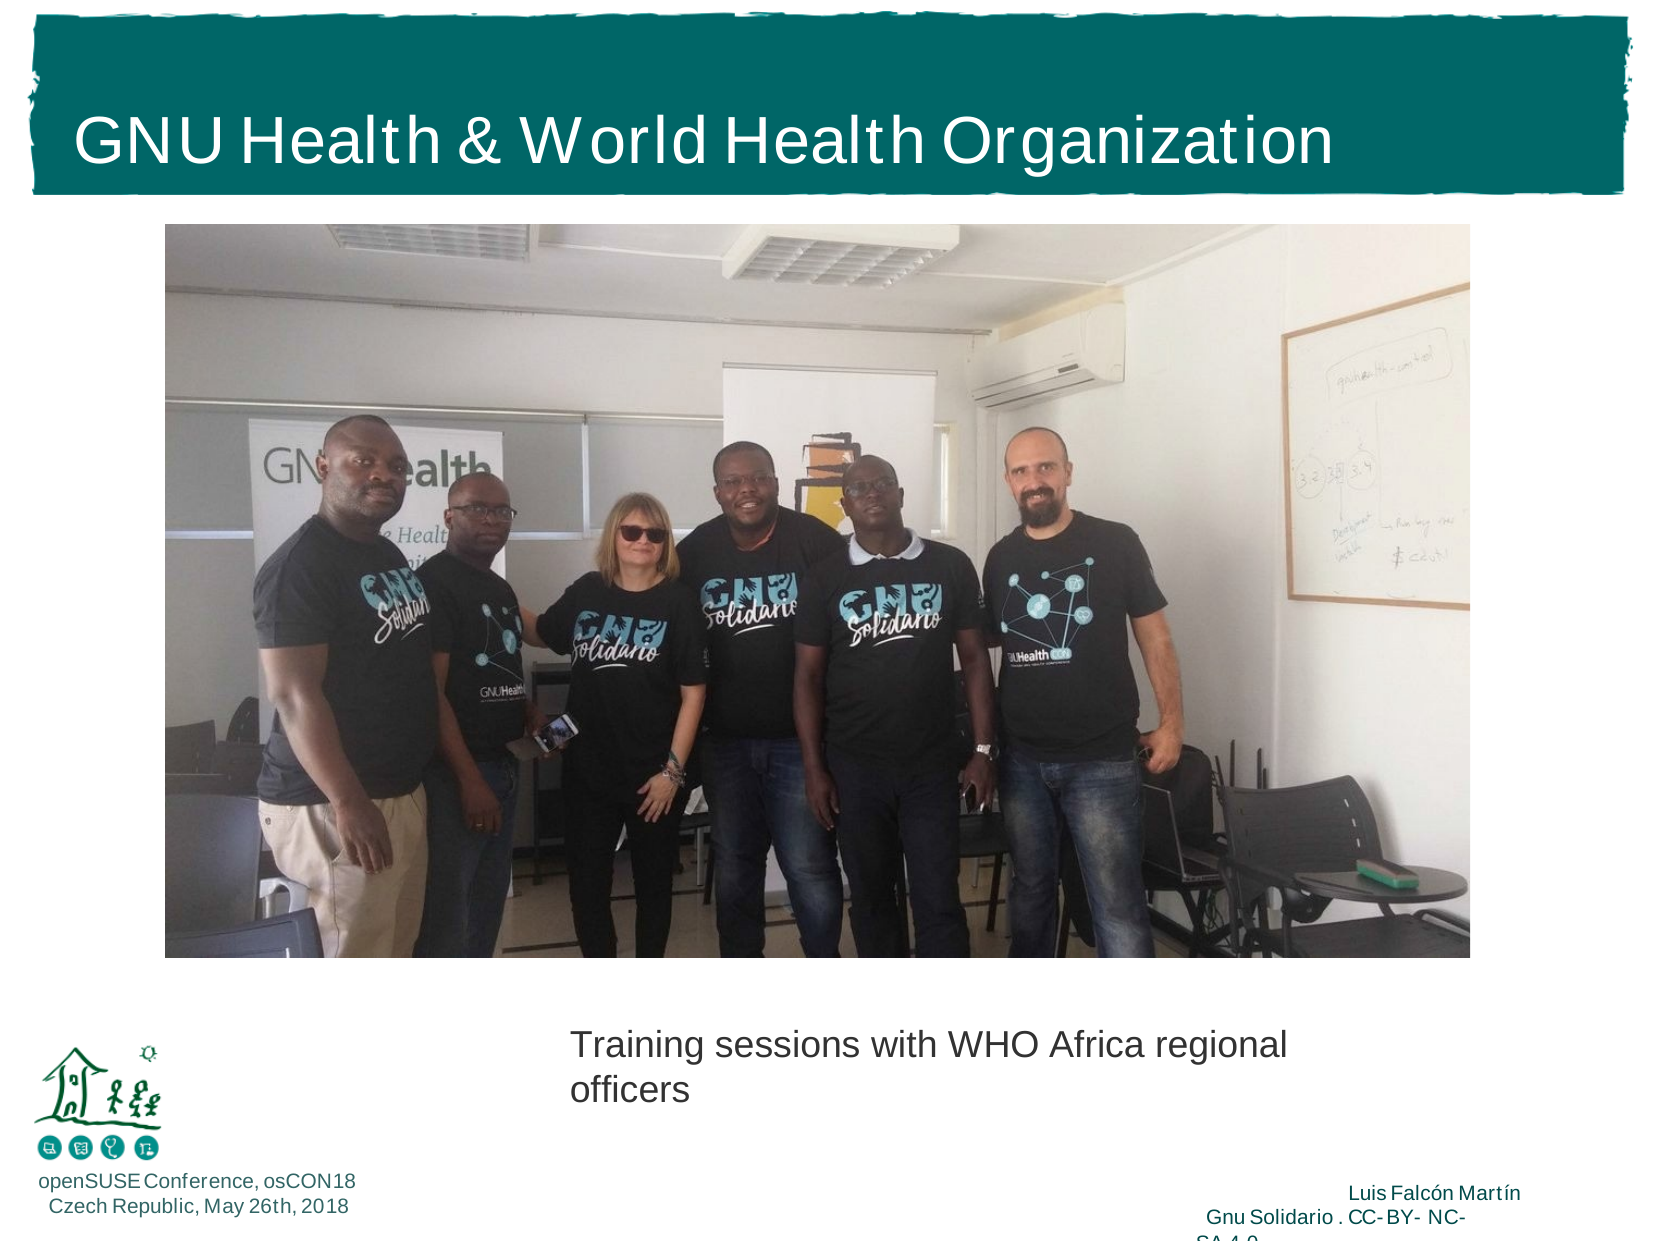

# GNUHealth&WorldHealthOrganization
ICD-10
Training sessions with WHO Africa regional officers
openSUSEConference,osCON18 CzechRepublic,May26th,2018
LuisFalcónMartín GnuSolidario.CC-BY-NC-SA4.0